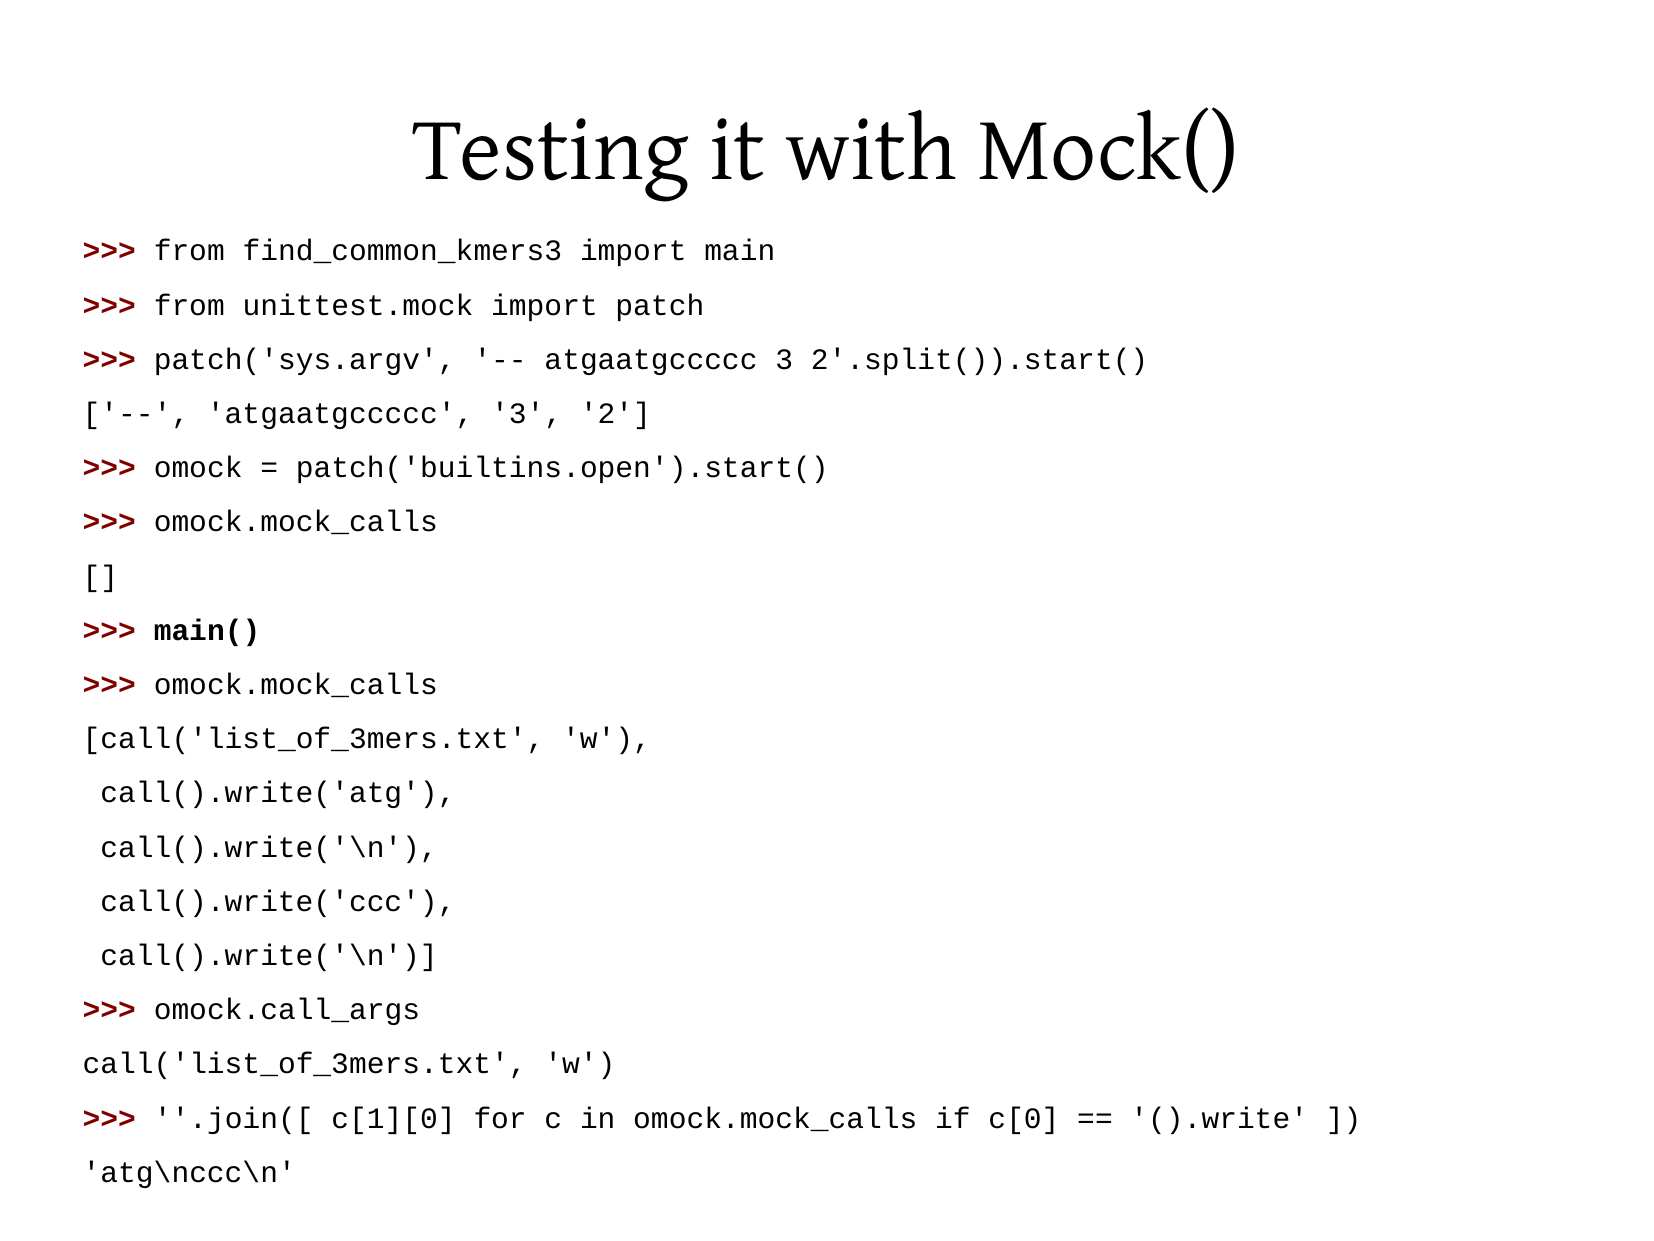

# Testing it with Mock()
>>> from find_common_kmers3 import main
>>> from unittest.mock import patch
>>> patch('sys.argv', '-- atgaatgccccc 3 2'.split()).start()
['--', 'atgaatgccccc', '3', '2']
>>> omock = patch('builtins.open').start()
>>> omock.mock_calls
[]
>>> main()
>>> omock.mock_calls
[call('list_of_3mers.txt', 'w'),
 call().write('atg'),
 call().write('\n'),
 call().write('ccc'),
 call().write('\n')]
>>> omock.call_args
call('list_of_3mers.txt', 'w')
>>> ''.join([ c[1][0] for c in omock.mock_calls if c[0] == '().write' ])
'atg\nccc\n'